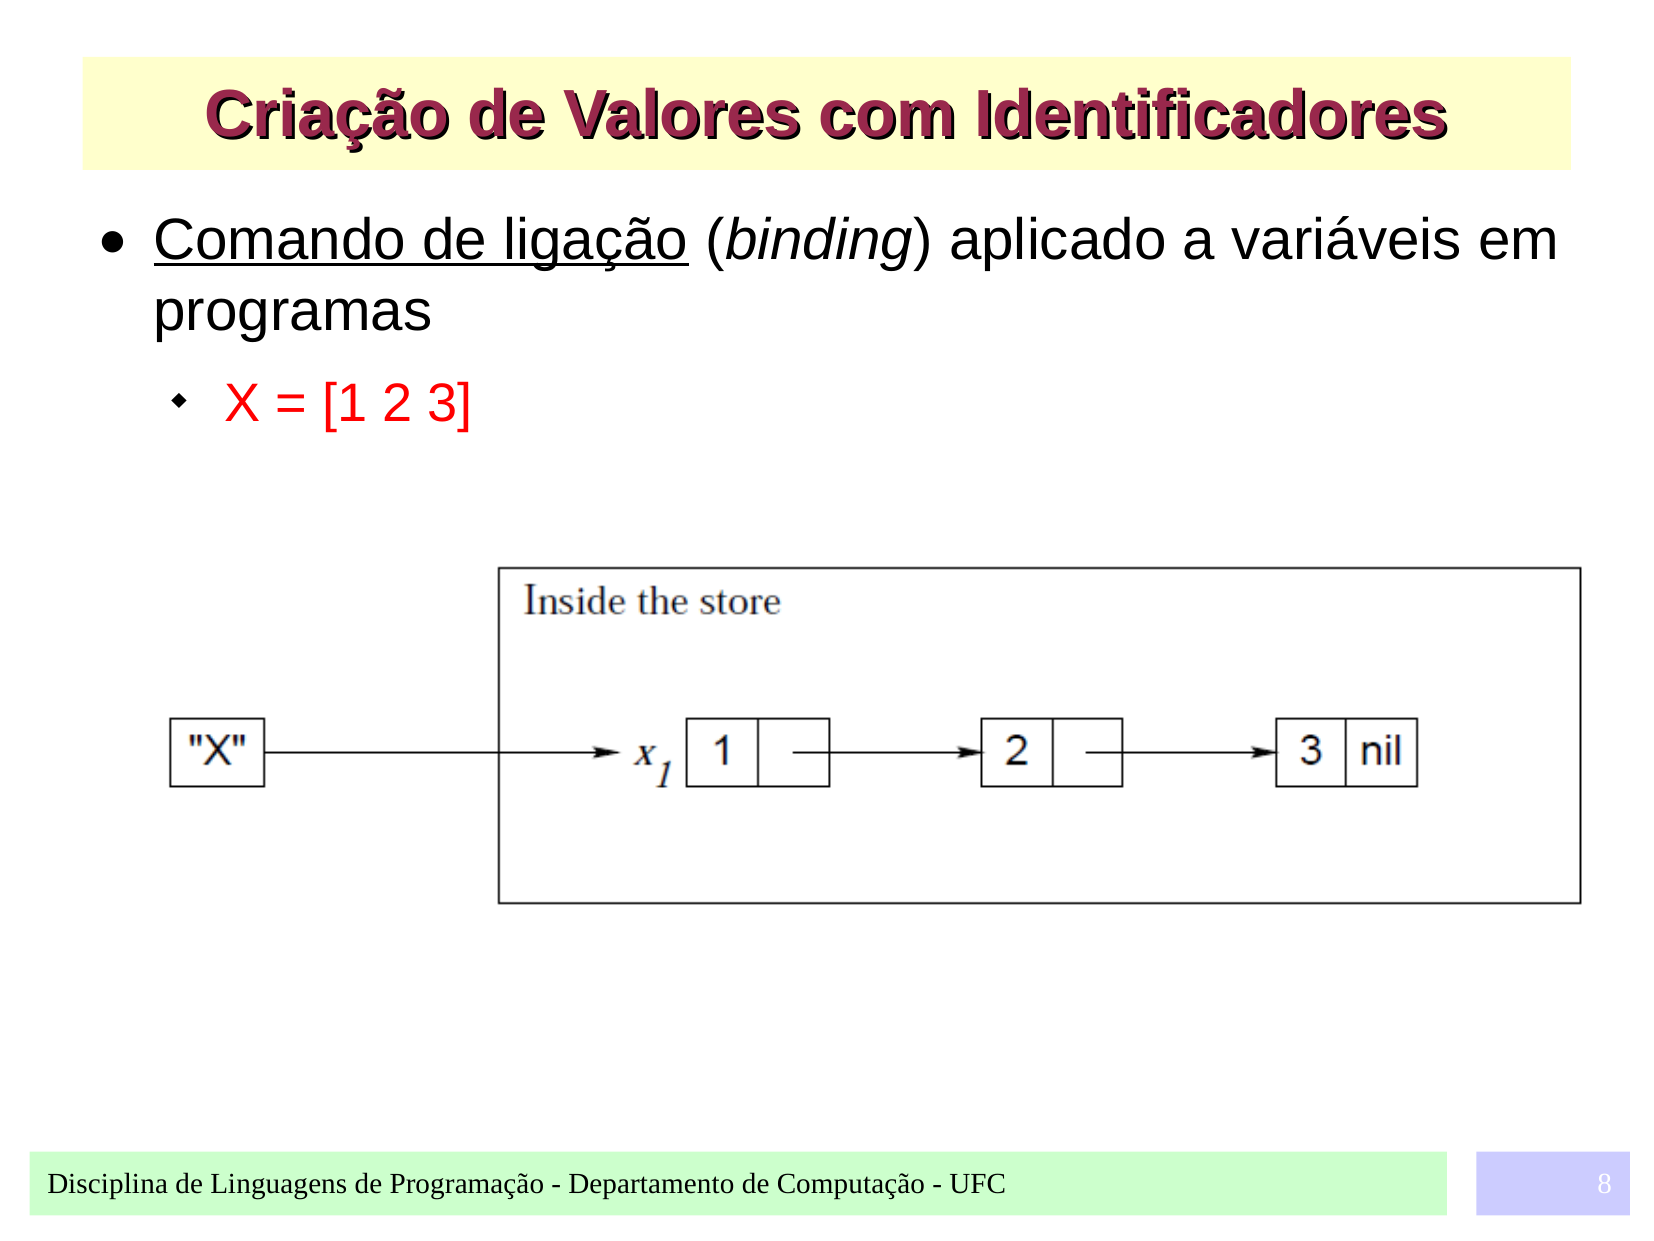

# Criação de Valores com Identificadores
Comando de ligação (binding) aplicado a variáveis em programas
X = [1 2 3]
Disciplina de Linguagens de Programação - Departamento de Computação - UFC
8